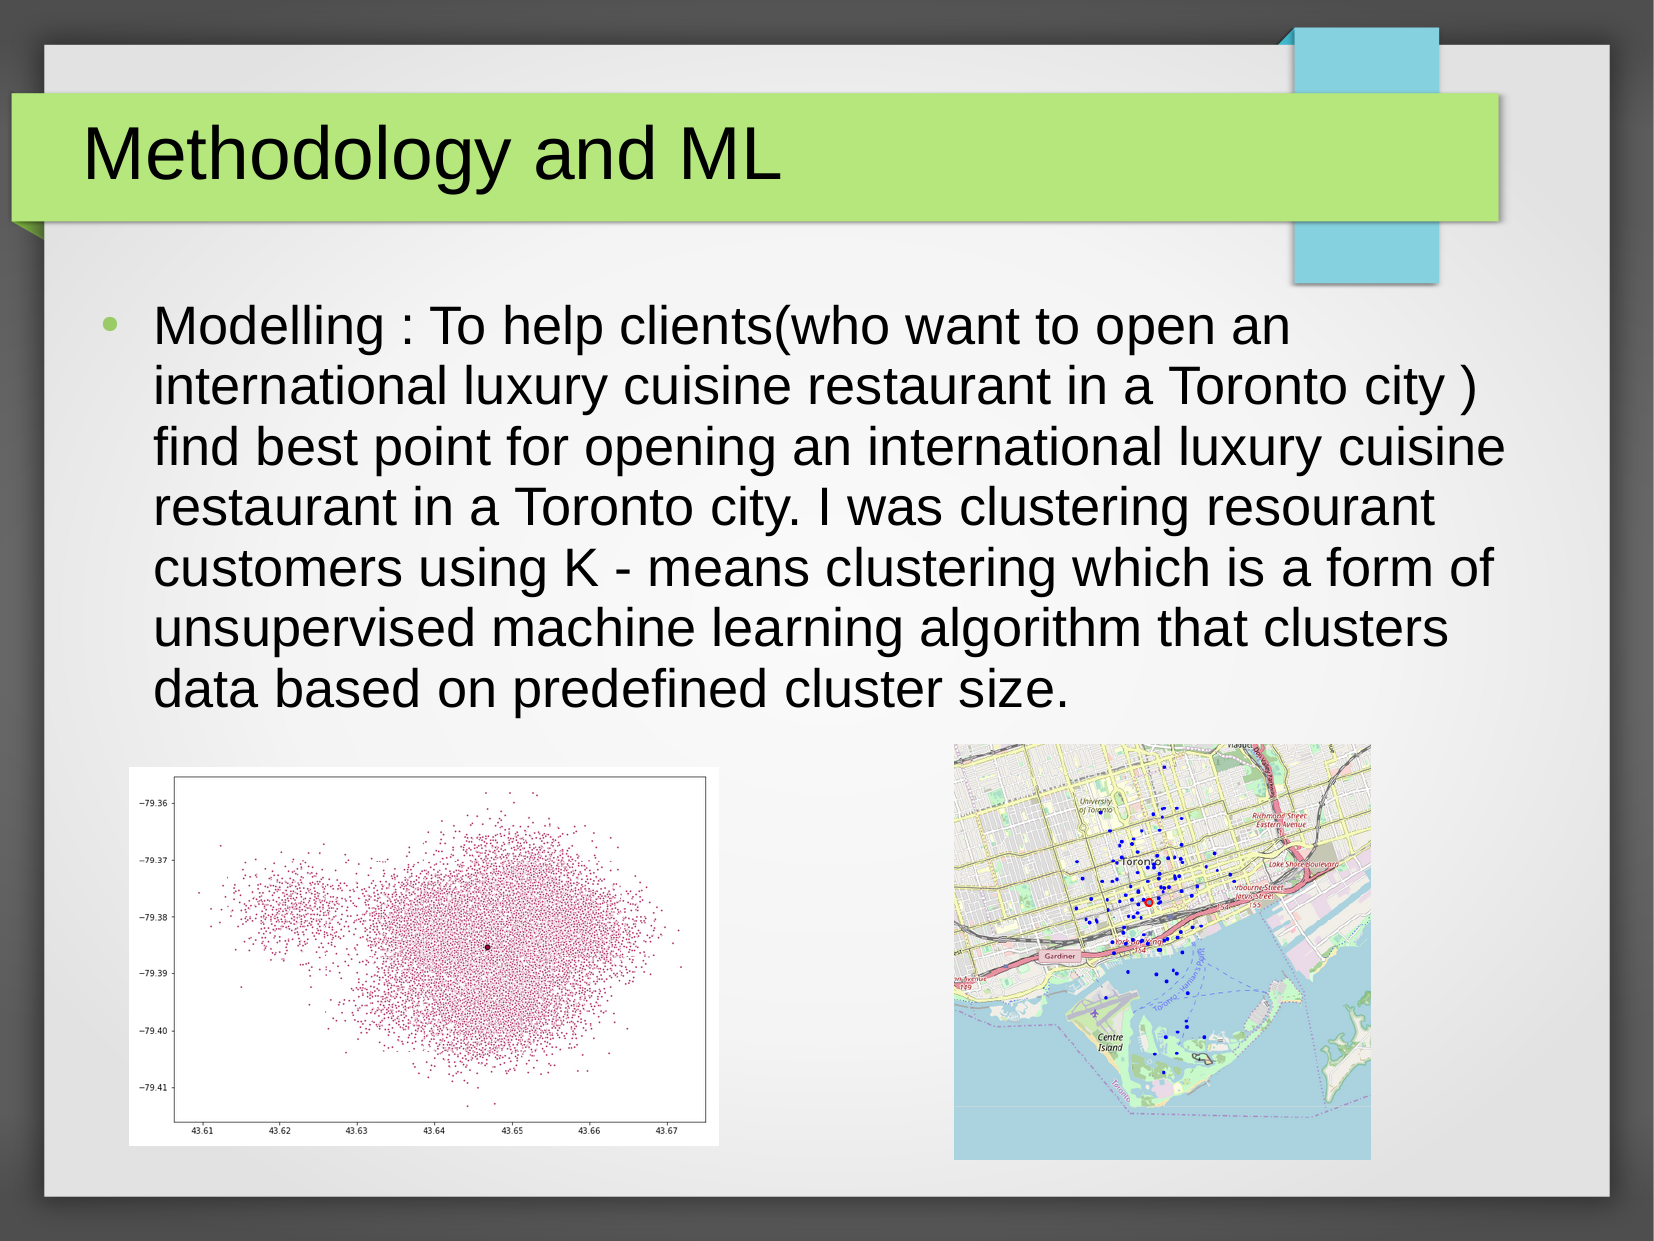

# Methodology and ML
Modelling : To help clients(who want to open an international luxury cuisine restaurant in a Toronto city ) find best point for opening an international luxury cuisine restaurant in a Toronto city. I was clustering resourant customers using K - means clustering which is a form of unsupervised machine learning algorithm that clusters data based on predefined cluster size.